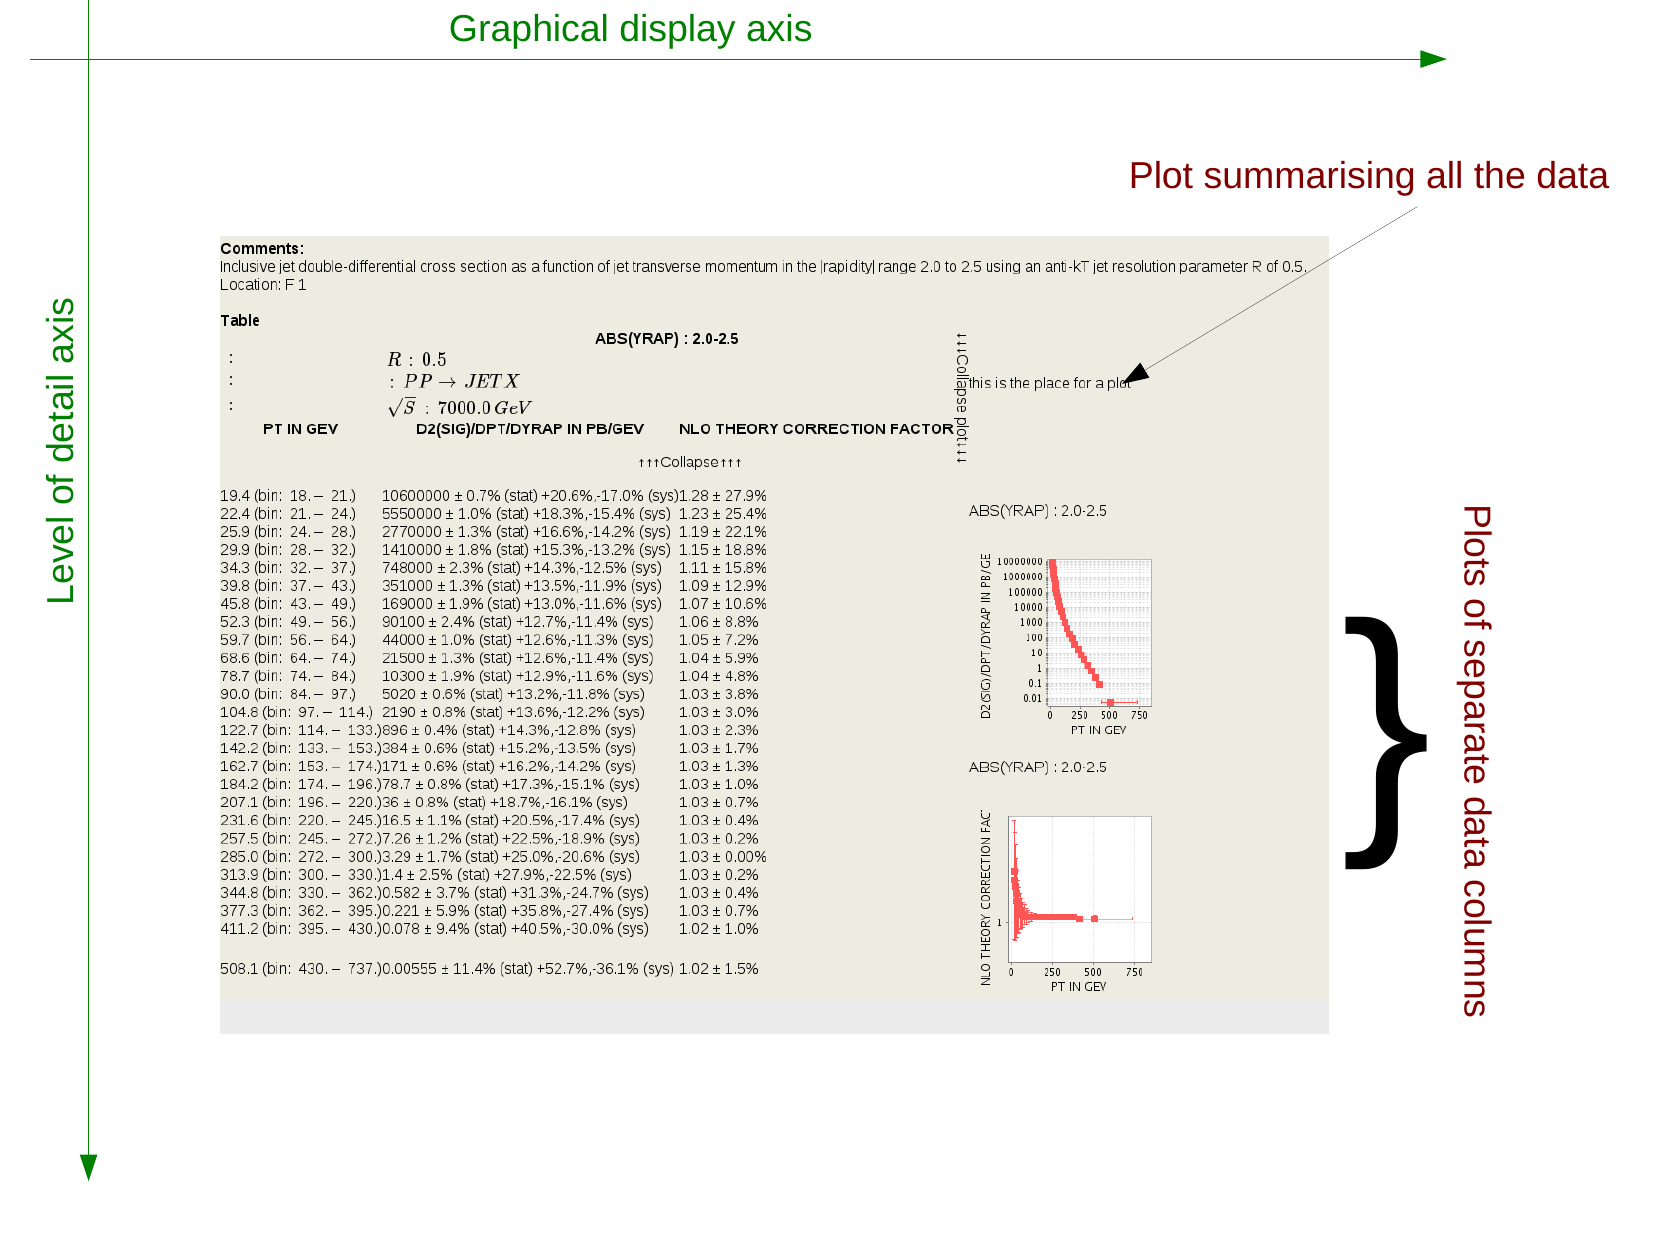

Graphical display axis
Plot summarising all the data
Level of detail axis
}
Plots of separate data columns